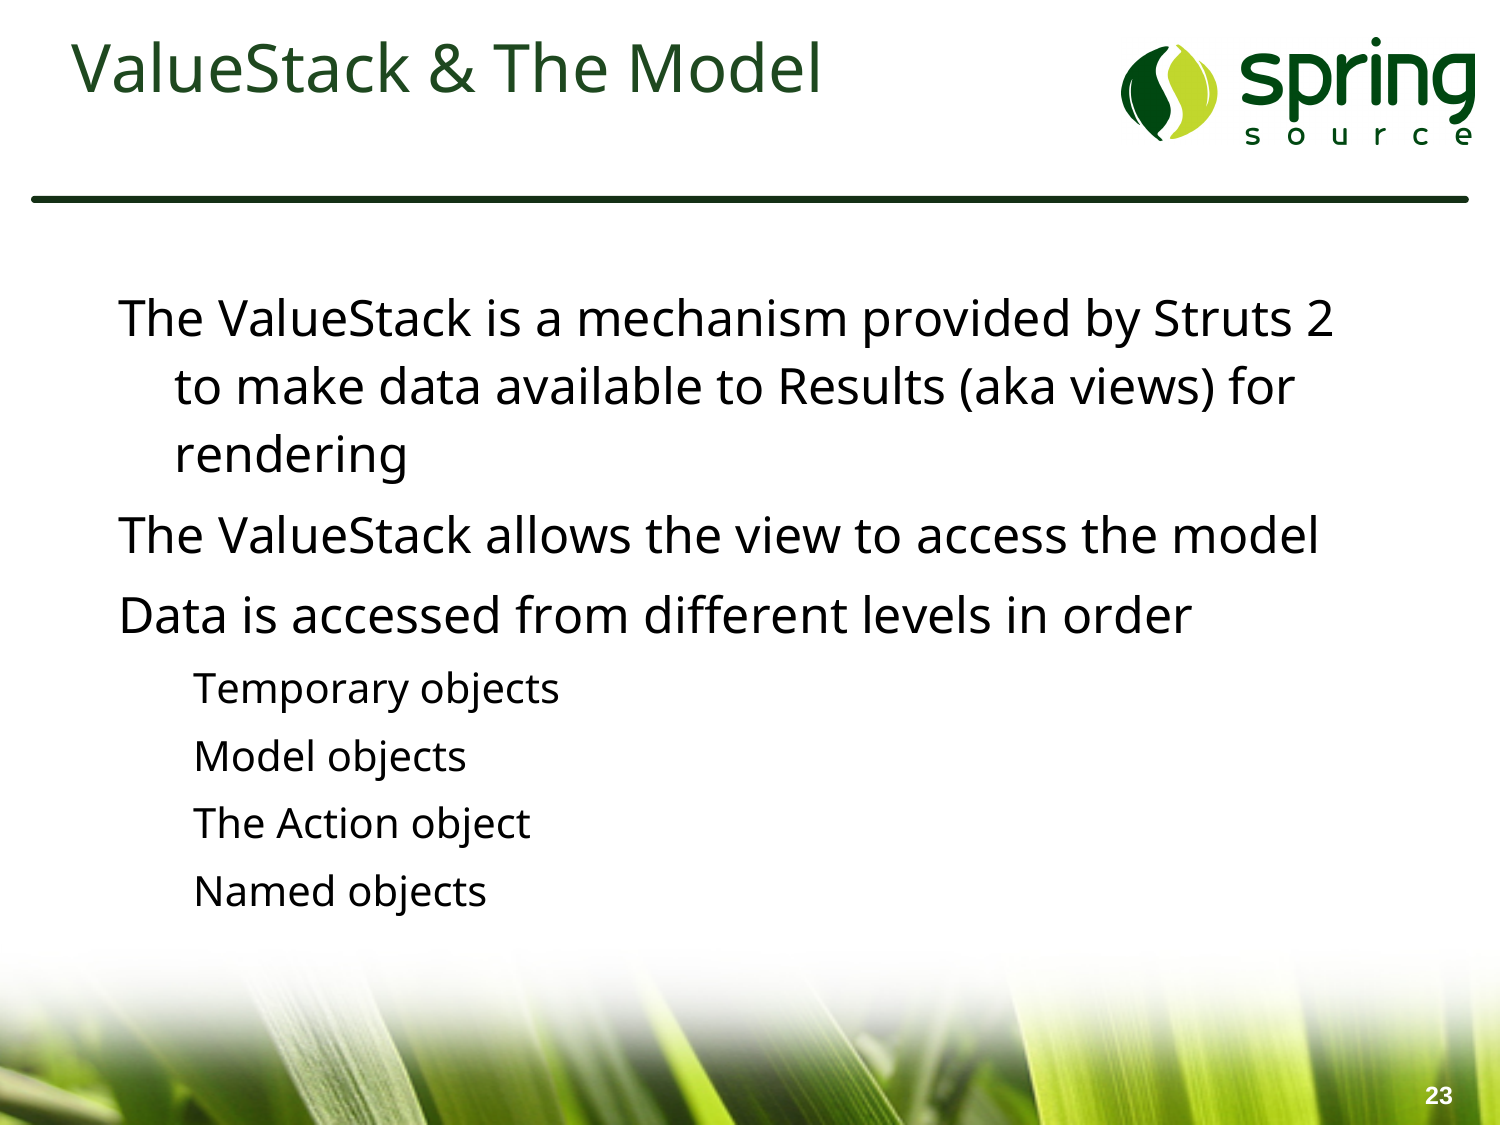

# ValueStack & The Model
The ValueStack is a mechanism provided by Struts 2 to make data available to Results (aka views) for rendering
The ValueStack allows the view to access the model
Data is accessed from different levels in order
Temporary objects
Model objects
The Action object
Named objects